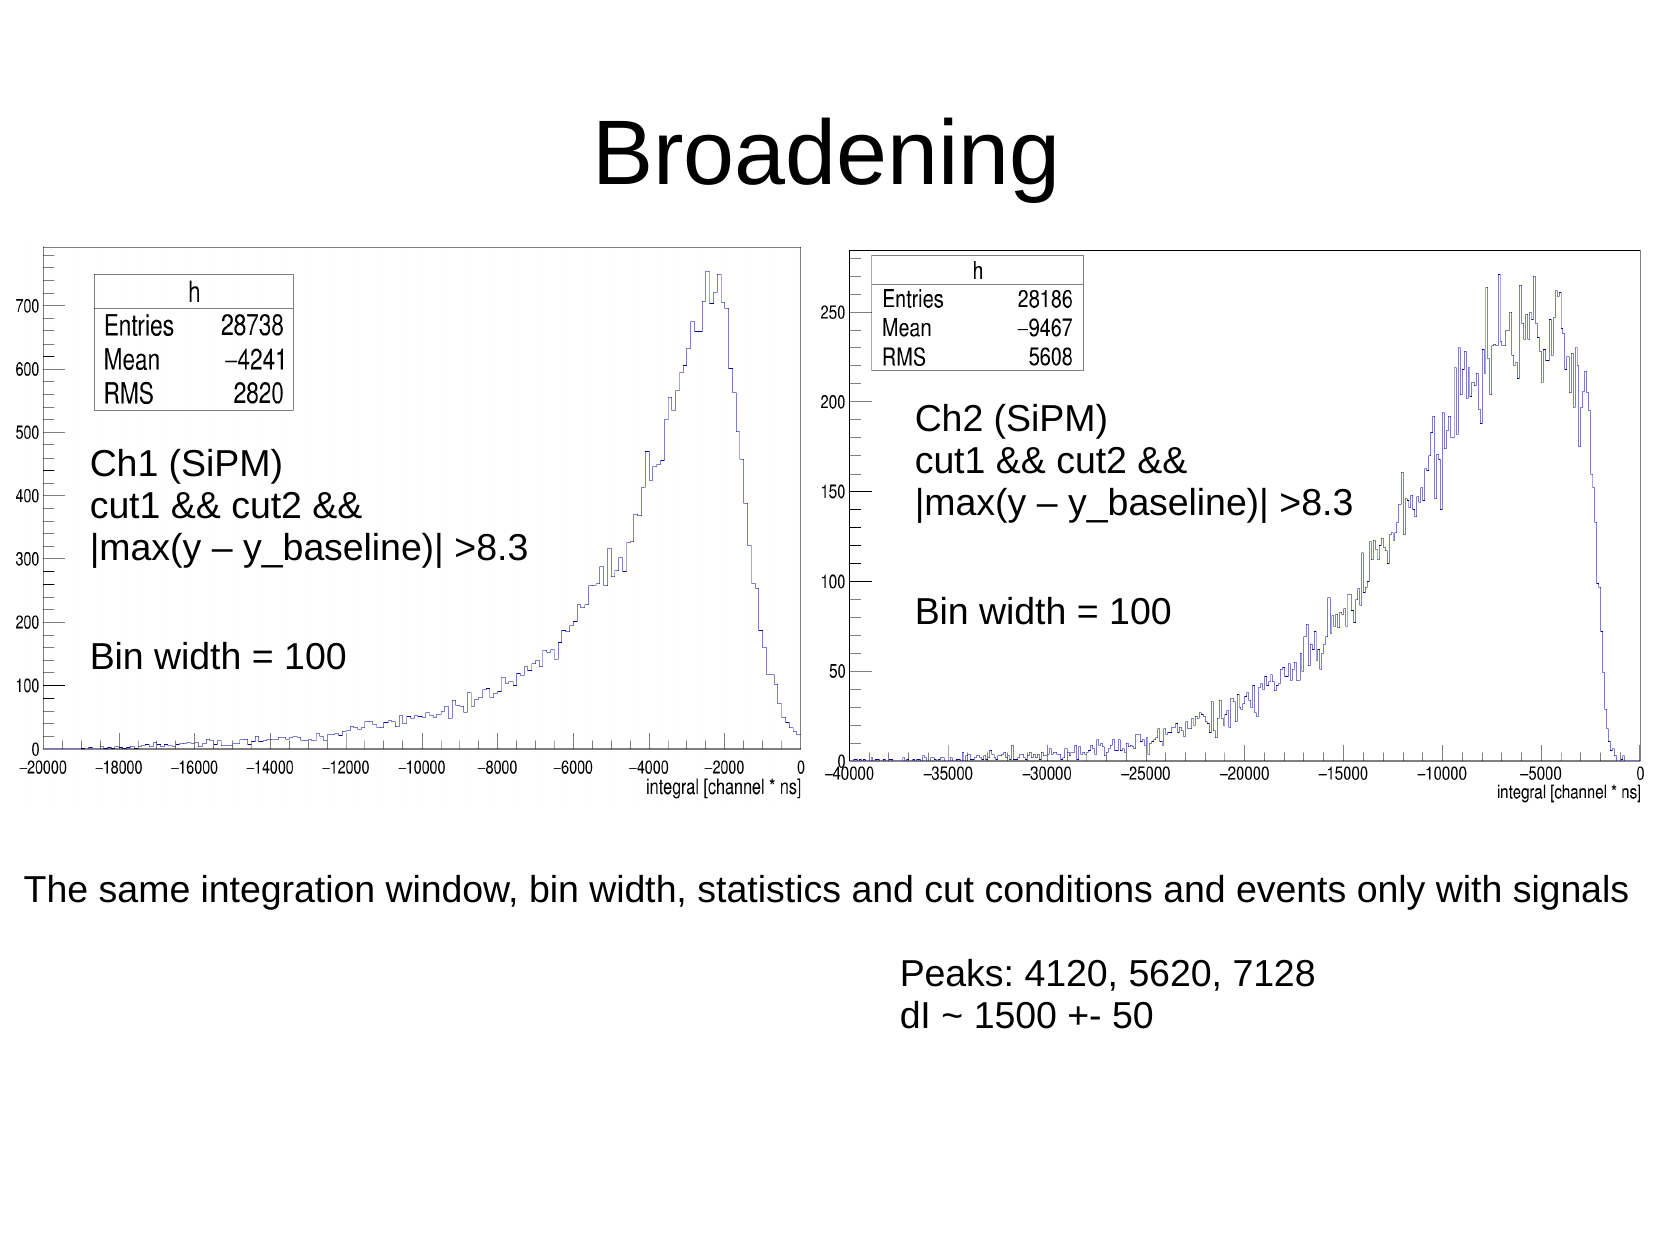

# Broadening
Ch2 (SiPM)
cut1 && cut2 &&
|max(y – y_baseline)| >8.3
Bin width = 100
Ch1 (SiPM)
cut1 && cut2 &&
|max(y – y_baseline)| >8.3
Bin width = 100
The same integration window, bin width, statistics and cut conditions and events only with signals
Peaks: 4120, 5620, 7128
dI ~ 1500 +- 50